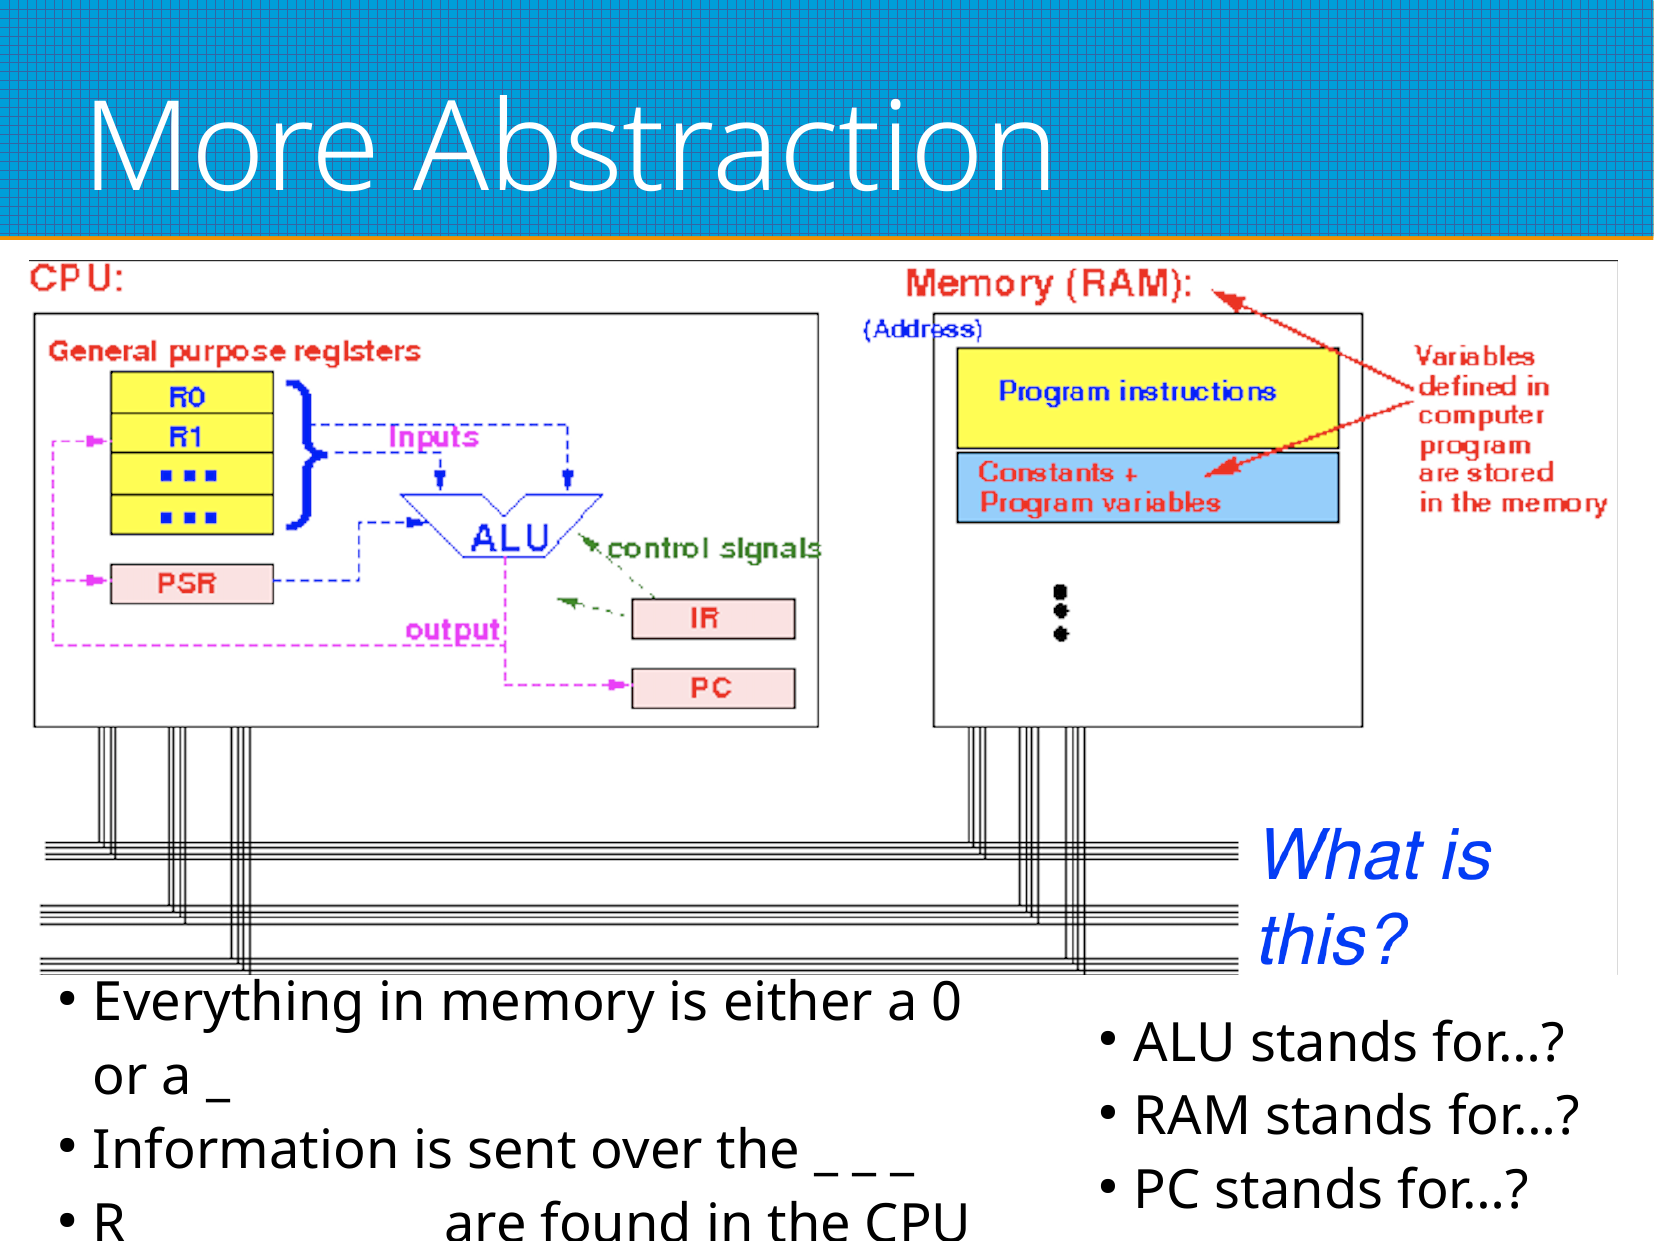

# More Abstraction
Everything in memory is either a 0 or a _
Information is sent over the _ _ _
R _ _ _ _ _ _ _ _ are found in the CPU
ALU stands for…?
RAM stands for…?
PC stands for…?